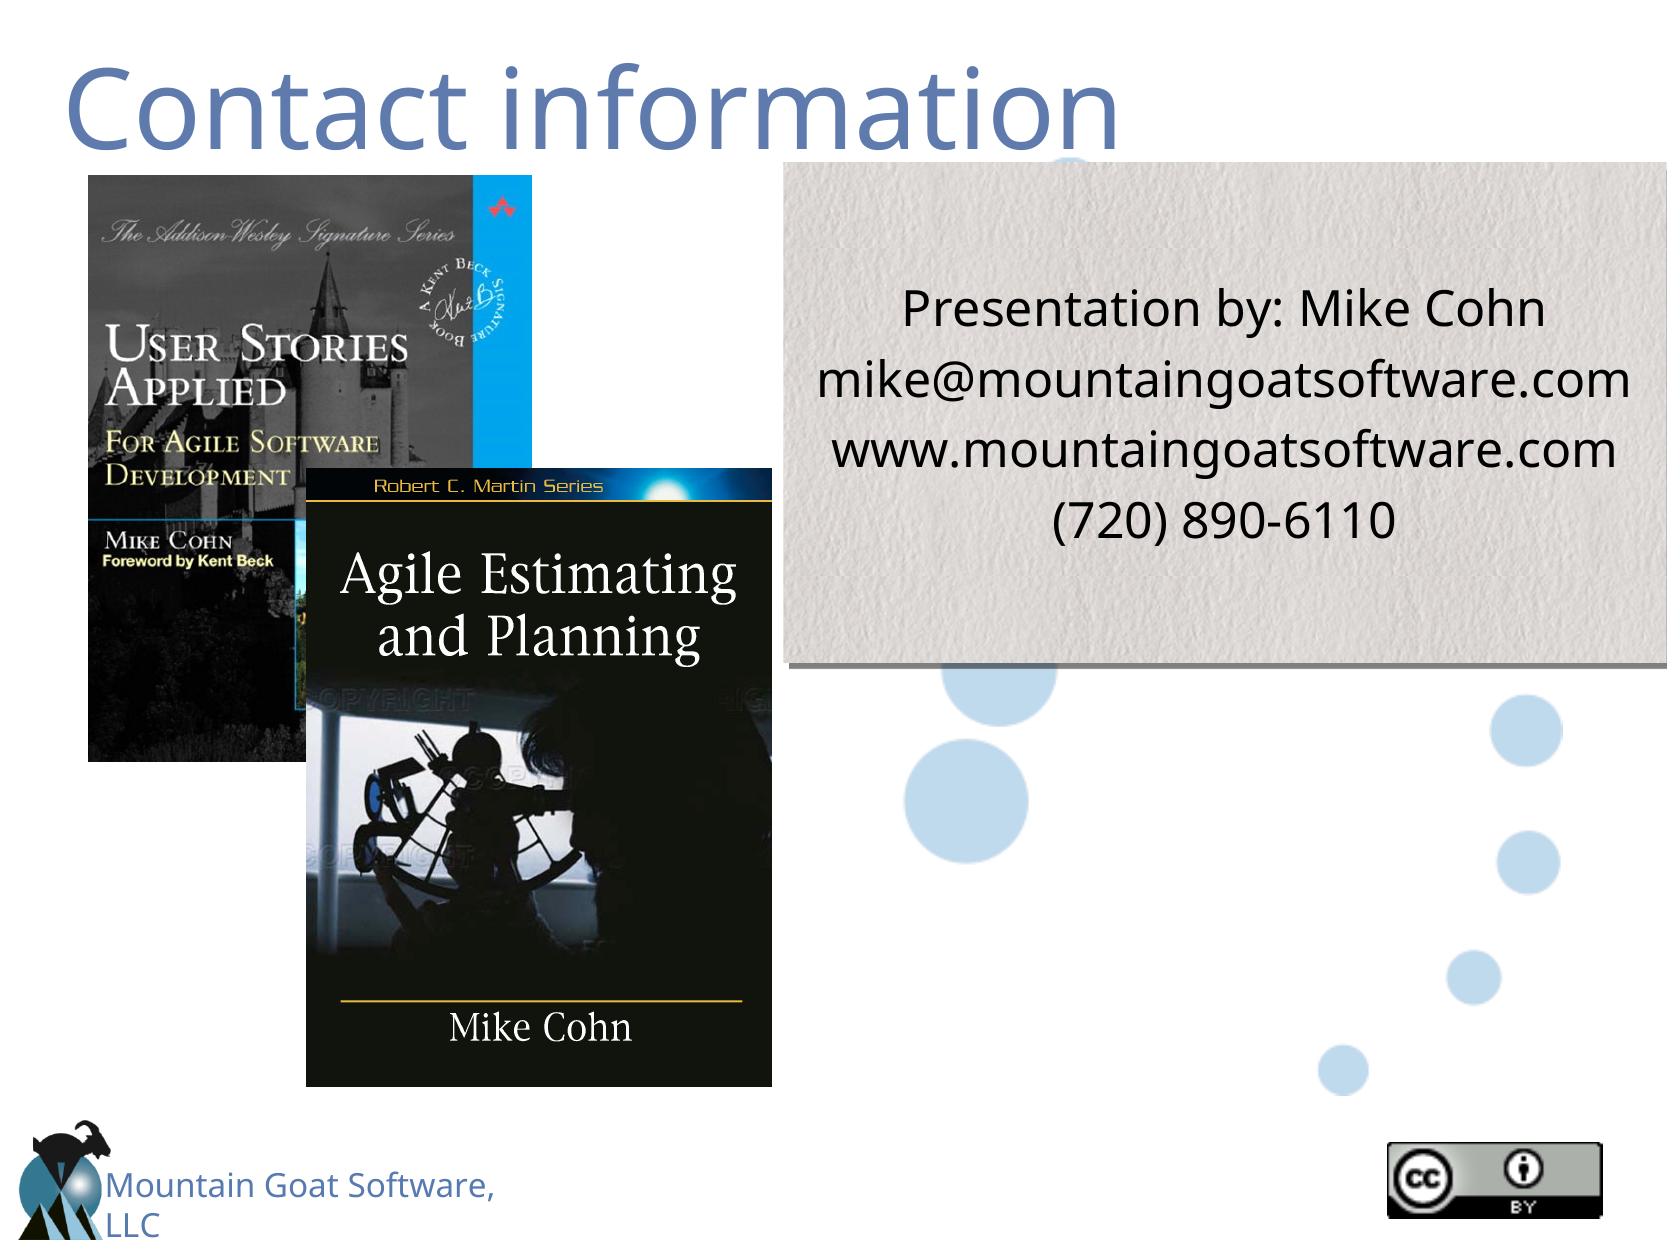

# Contact information
Presentation by: Mike Cohn
mike@mountaingoatsoftware.com
www.mountaingoatsoftware.com
(720) 890-6110